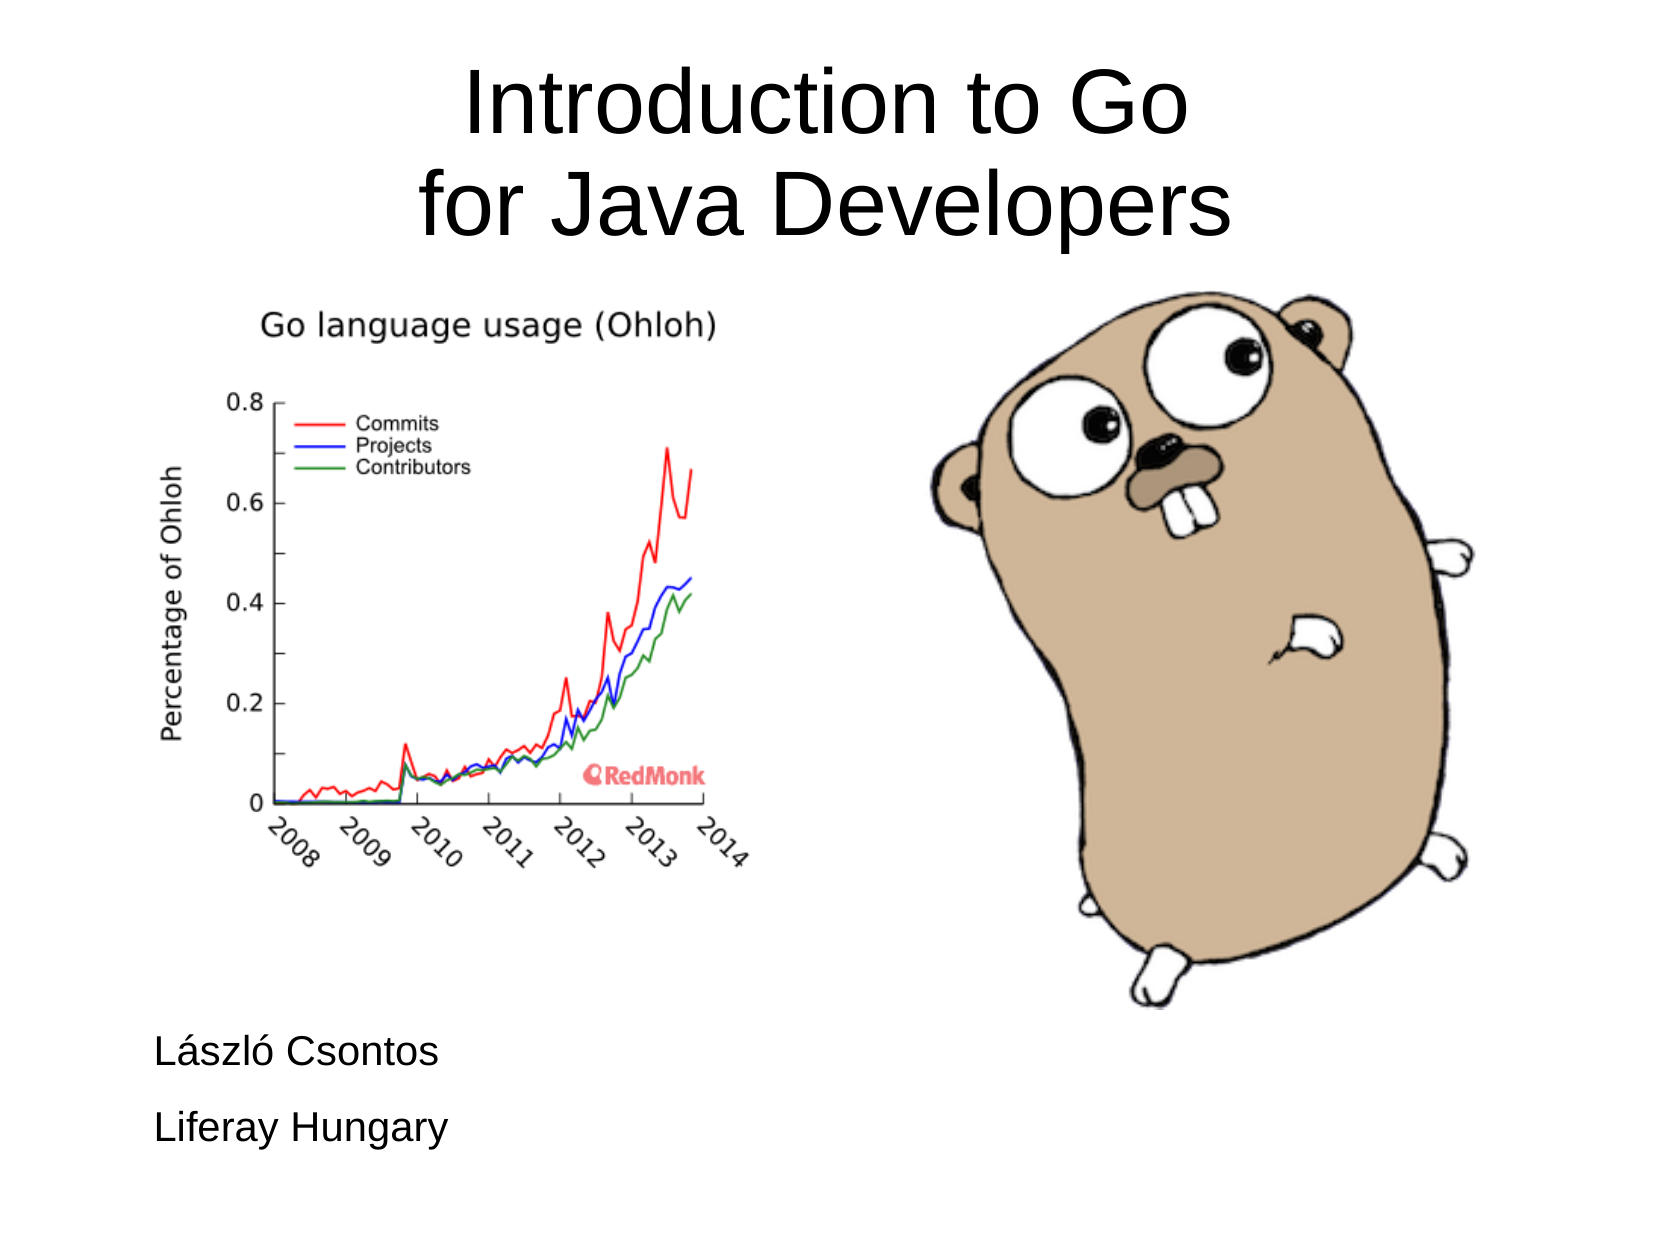

# Introduction to Go for Java Developers
László Csontos
Liferay Hungary